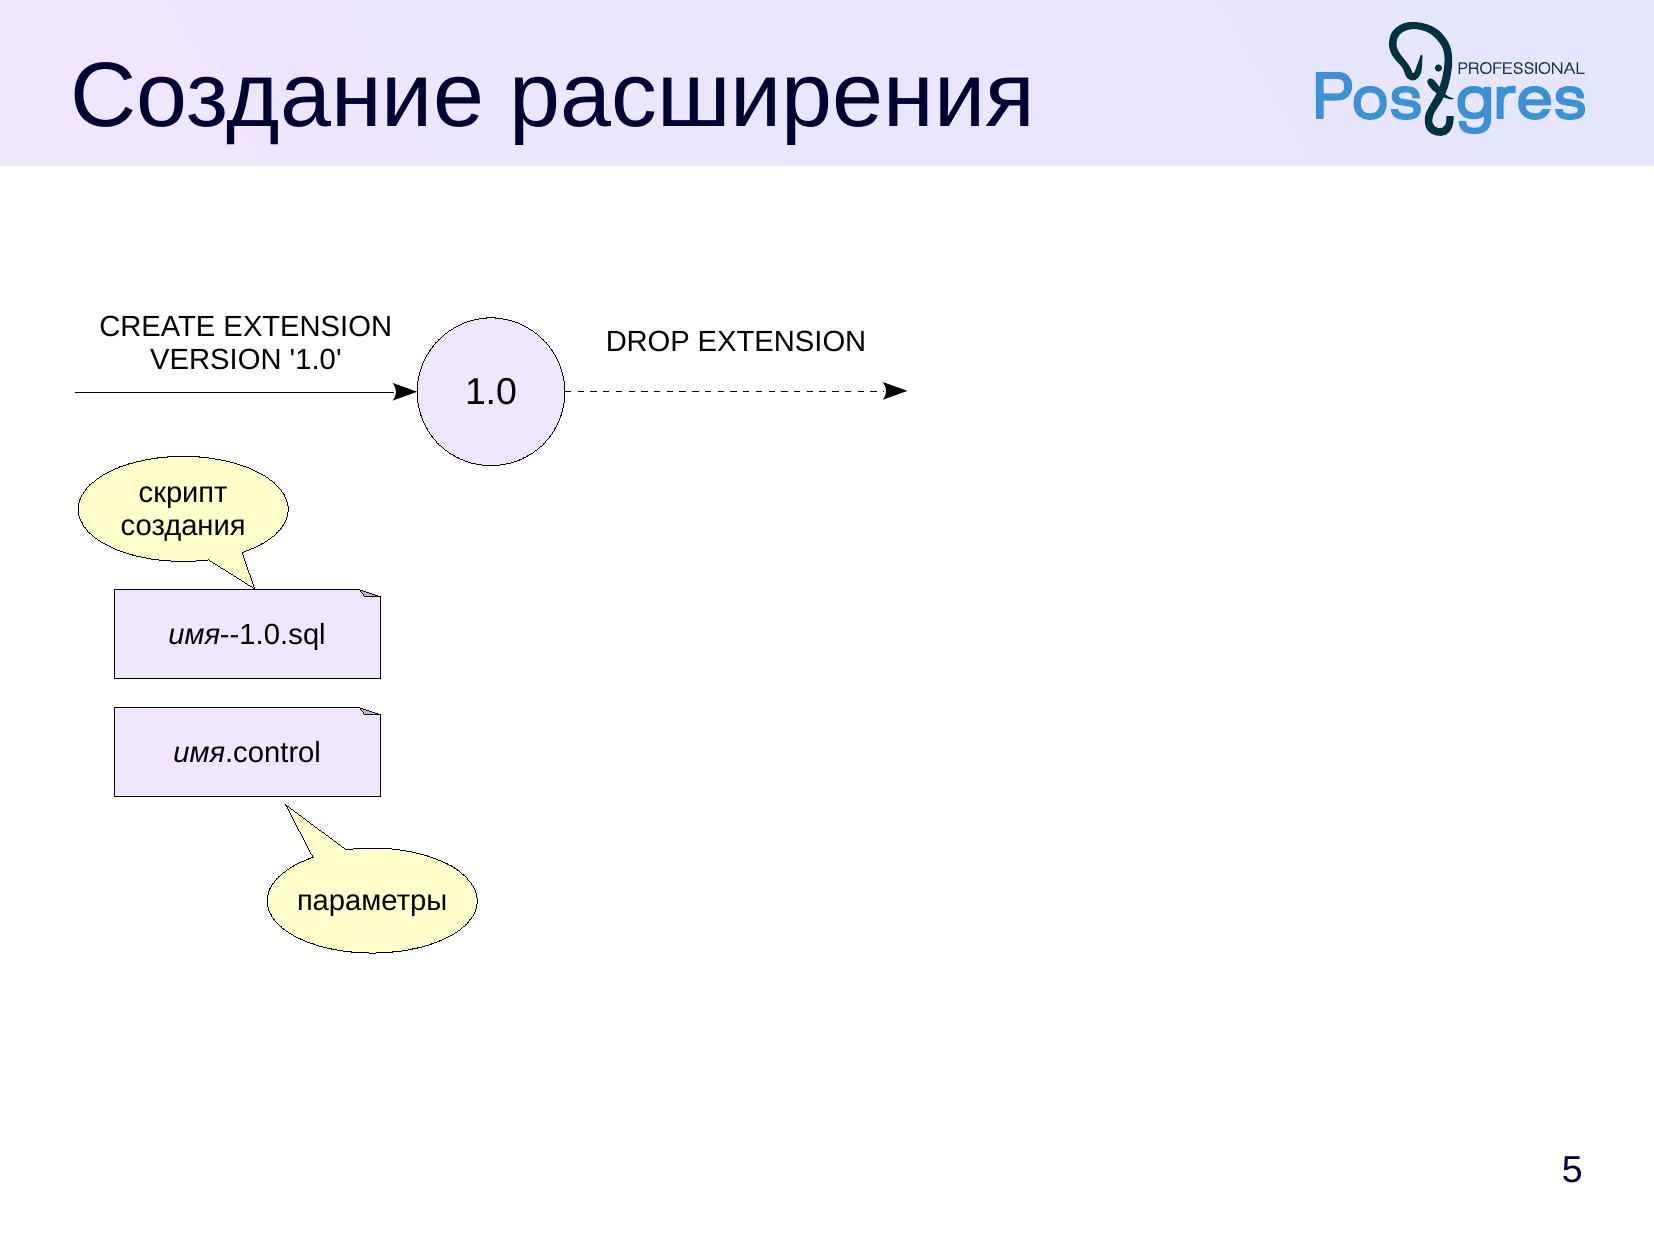

# Создание расширения
1.0
скрипт
создания
имя--1.0.sql
имя.control
параметры